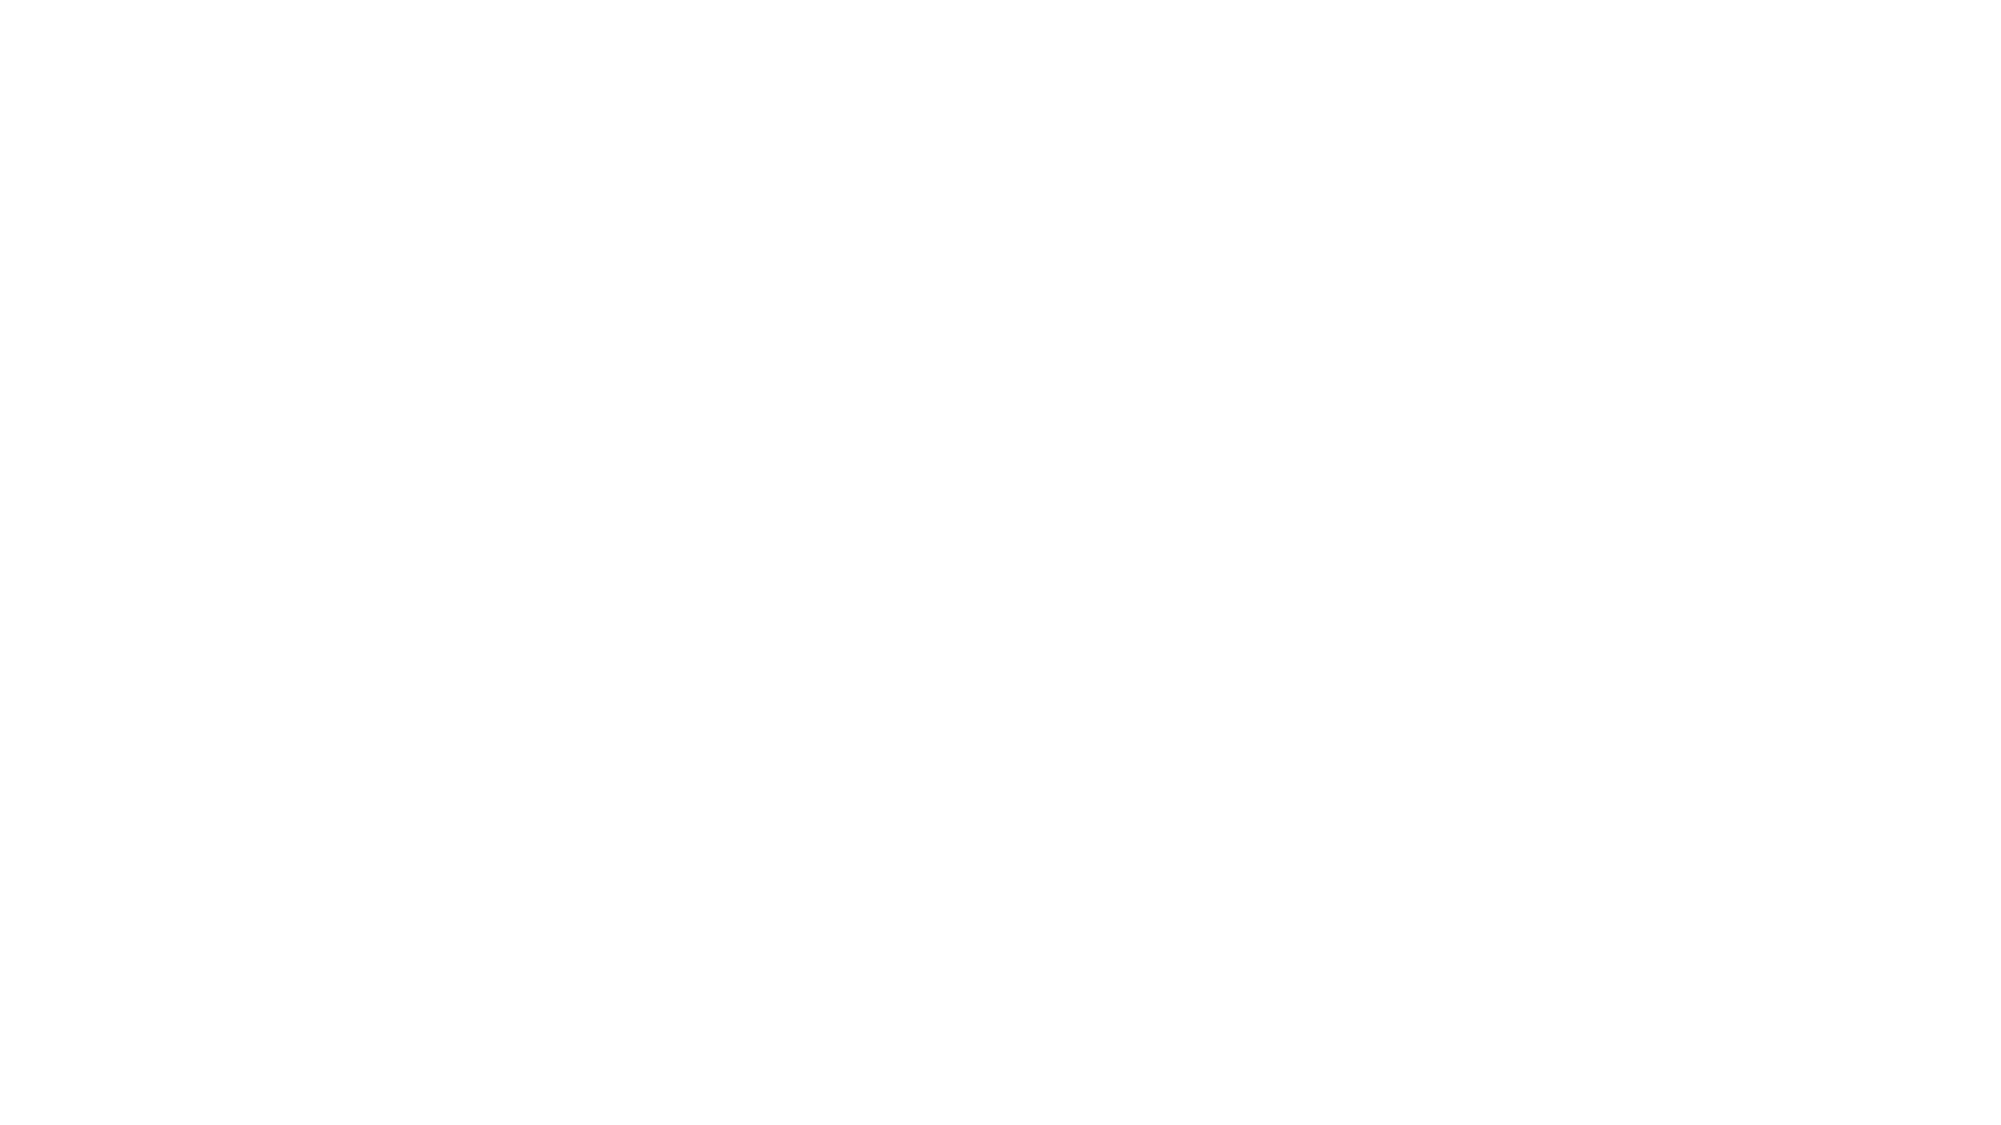

REFERENCE
HAMSAVENI V
ASSISTANT PROFESSOR
BHARATHI WOMEN’S COLLEGE
CHENNAI, TAMILNADU.